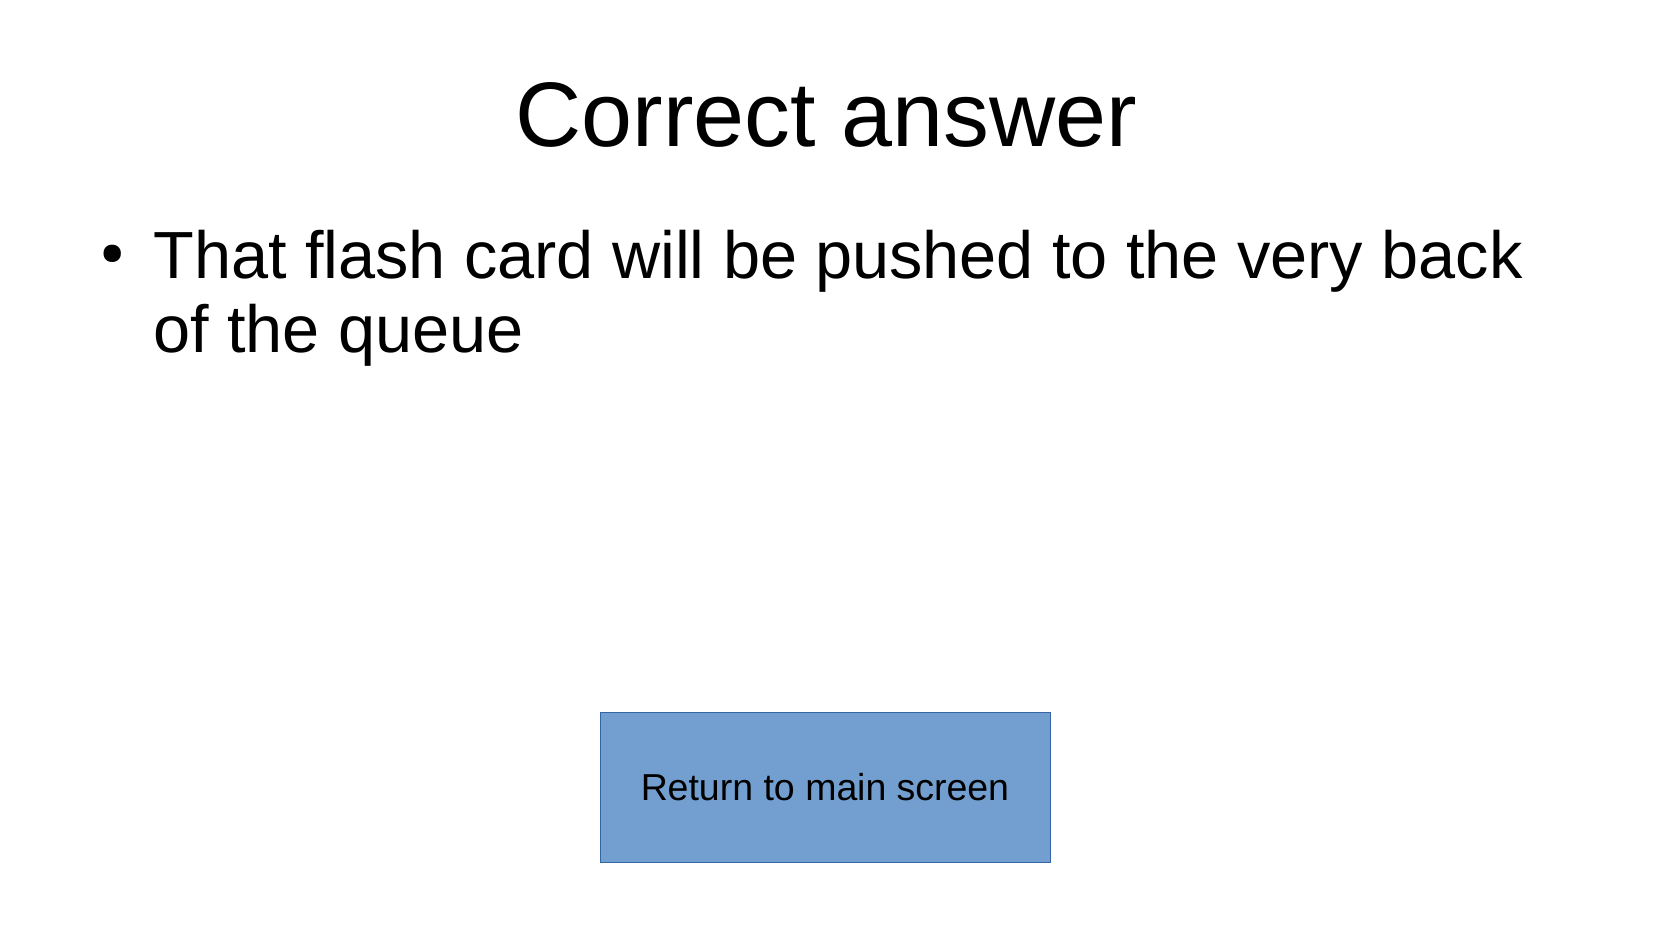

# Correct answer
That flash card will be pushed to the very back of the queue
Return to main screen